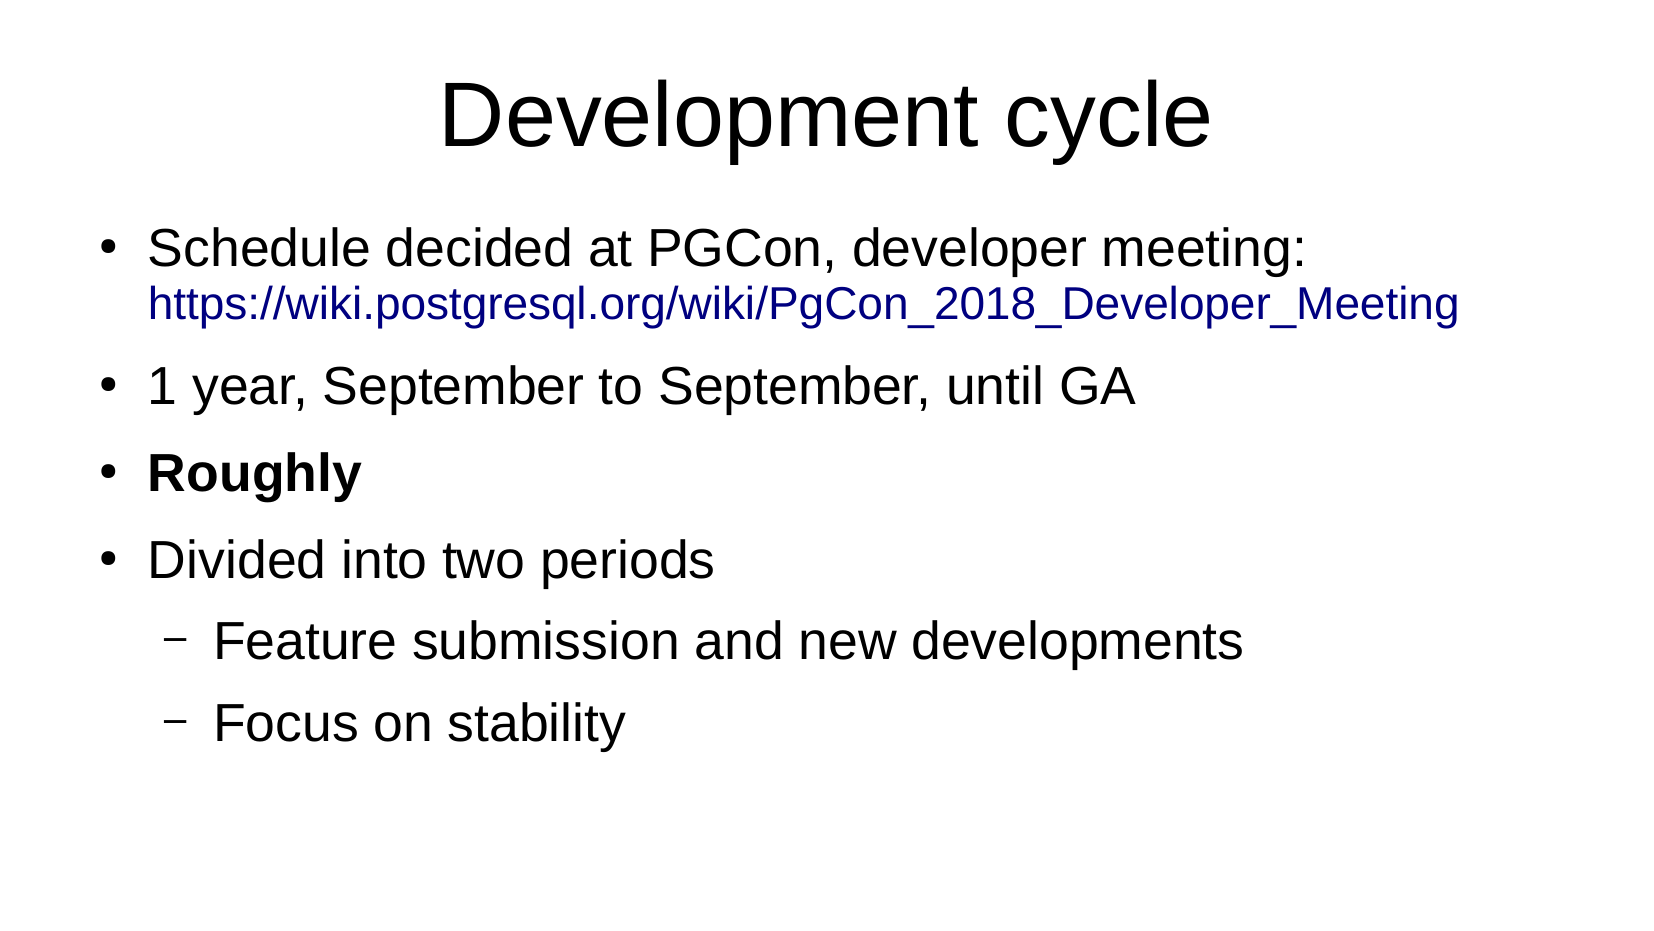

# Development cycle
Schedule decided at PGCon, developer meeting:
https://wiki.postgresql.org/wiki/PgCon_2018_Developer_Meeting
1 year, September to September, until GA
Roughly
Divided into two periods
Feature submission and new developments
Focus on stability